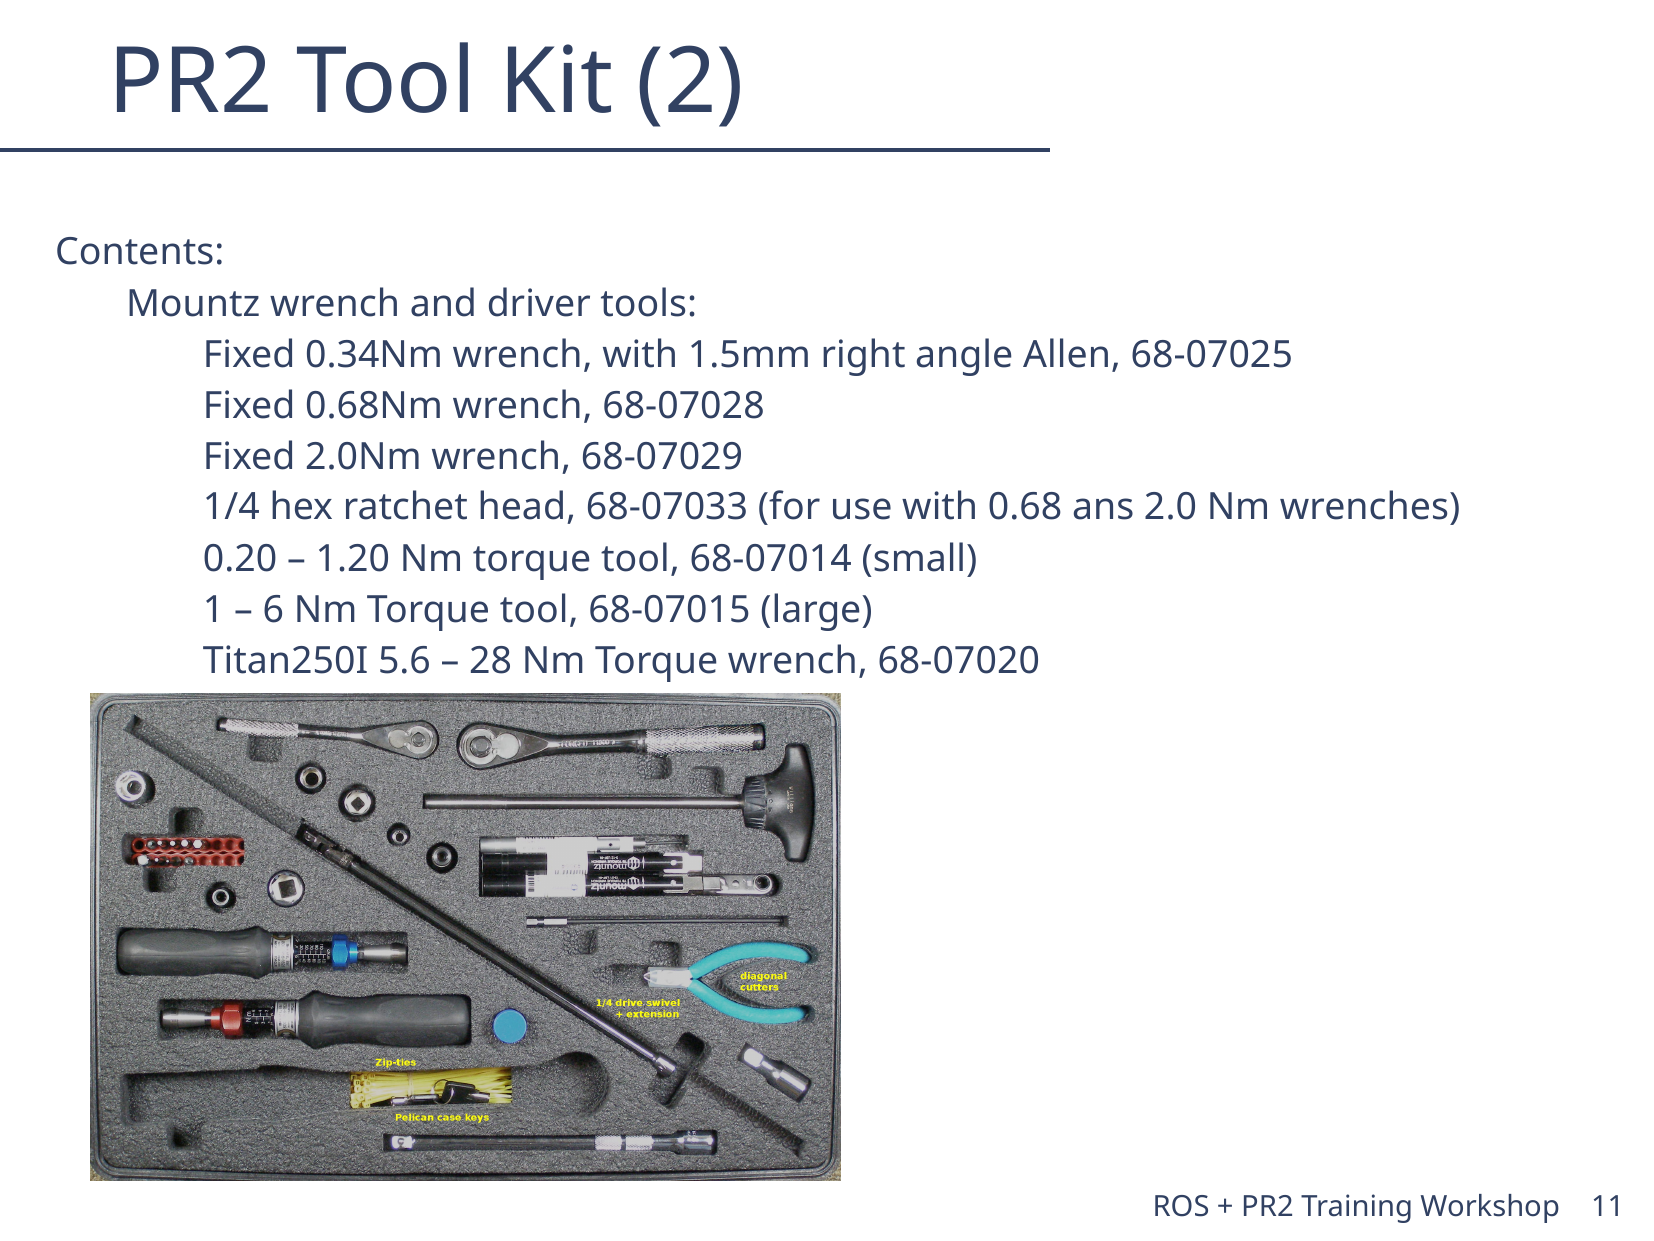

# PR2 Tool Kit (2)
Contents:
Mountz wrench and driver tools:
Fixed 0.34Nm wrench, with 1.5mm right angle Allen, 68-07025
Fixed 0.68Nm wrench, 68-07028
Fixed 2.0Nm wrench, 68-07029
1/4 hex ratchet head, 68-07033 (for use with 0.68 ans 2.0 Nm wrenches)
0.20 – 1.20 Nm torque tool, 68-07014 (small)
1 – 6 Nm Torque tool, 68-07015 (large)
Titan250I 5.6 – 28 Nm Torque wrench, 68-07020
- See support.willowgarage.com to order replacement parts.